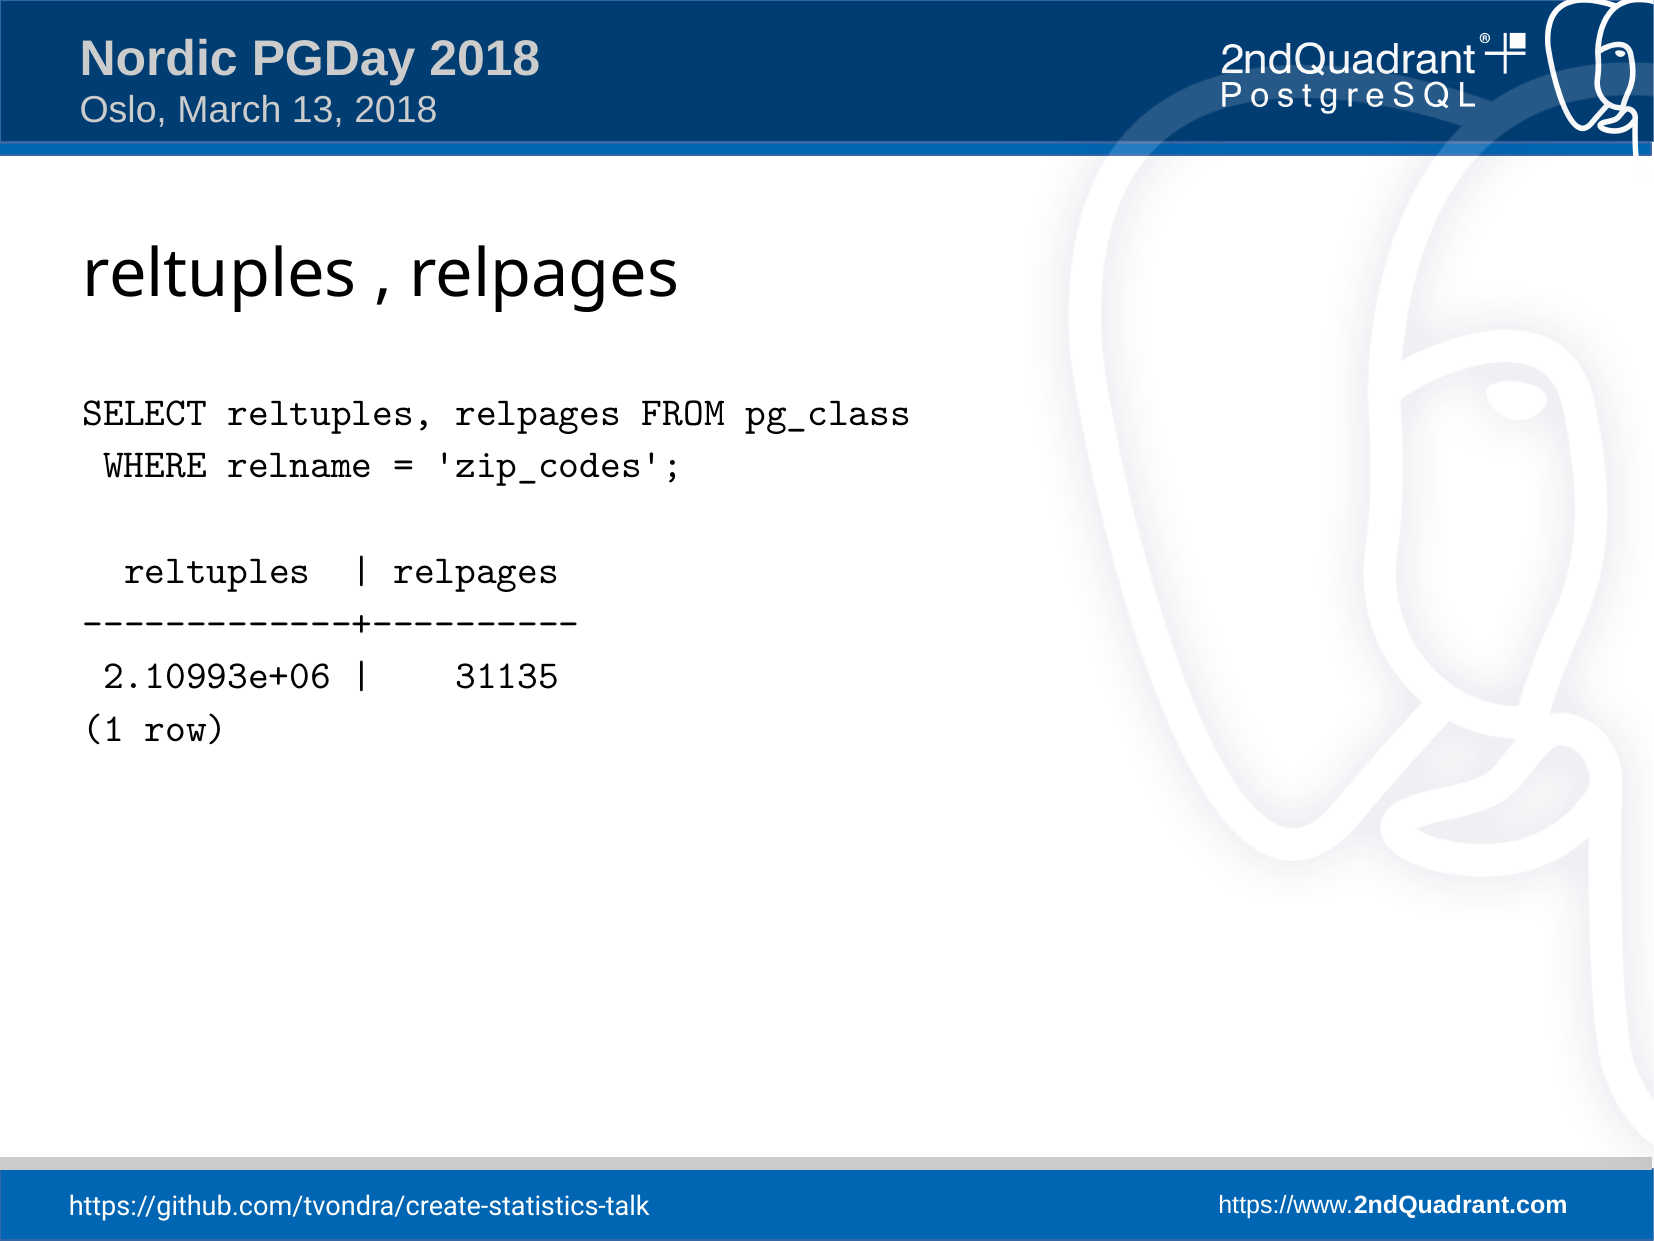

# reltuples , relpages
SELECT reltuples, relpages FROM pg_class
 WHERE relname = 'zip_codes';
 reltuples | relpages
-------------+----------
 2.10993e+06 | 31135
(1 row)